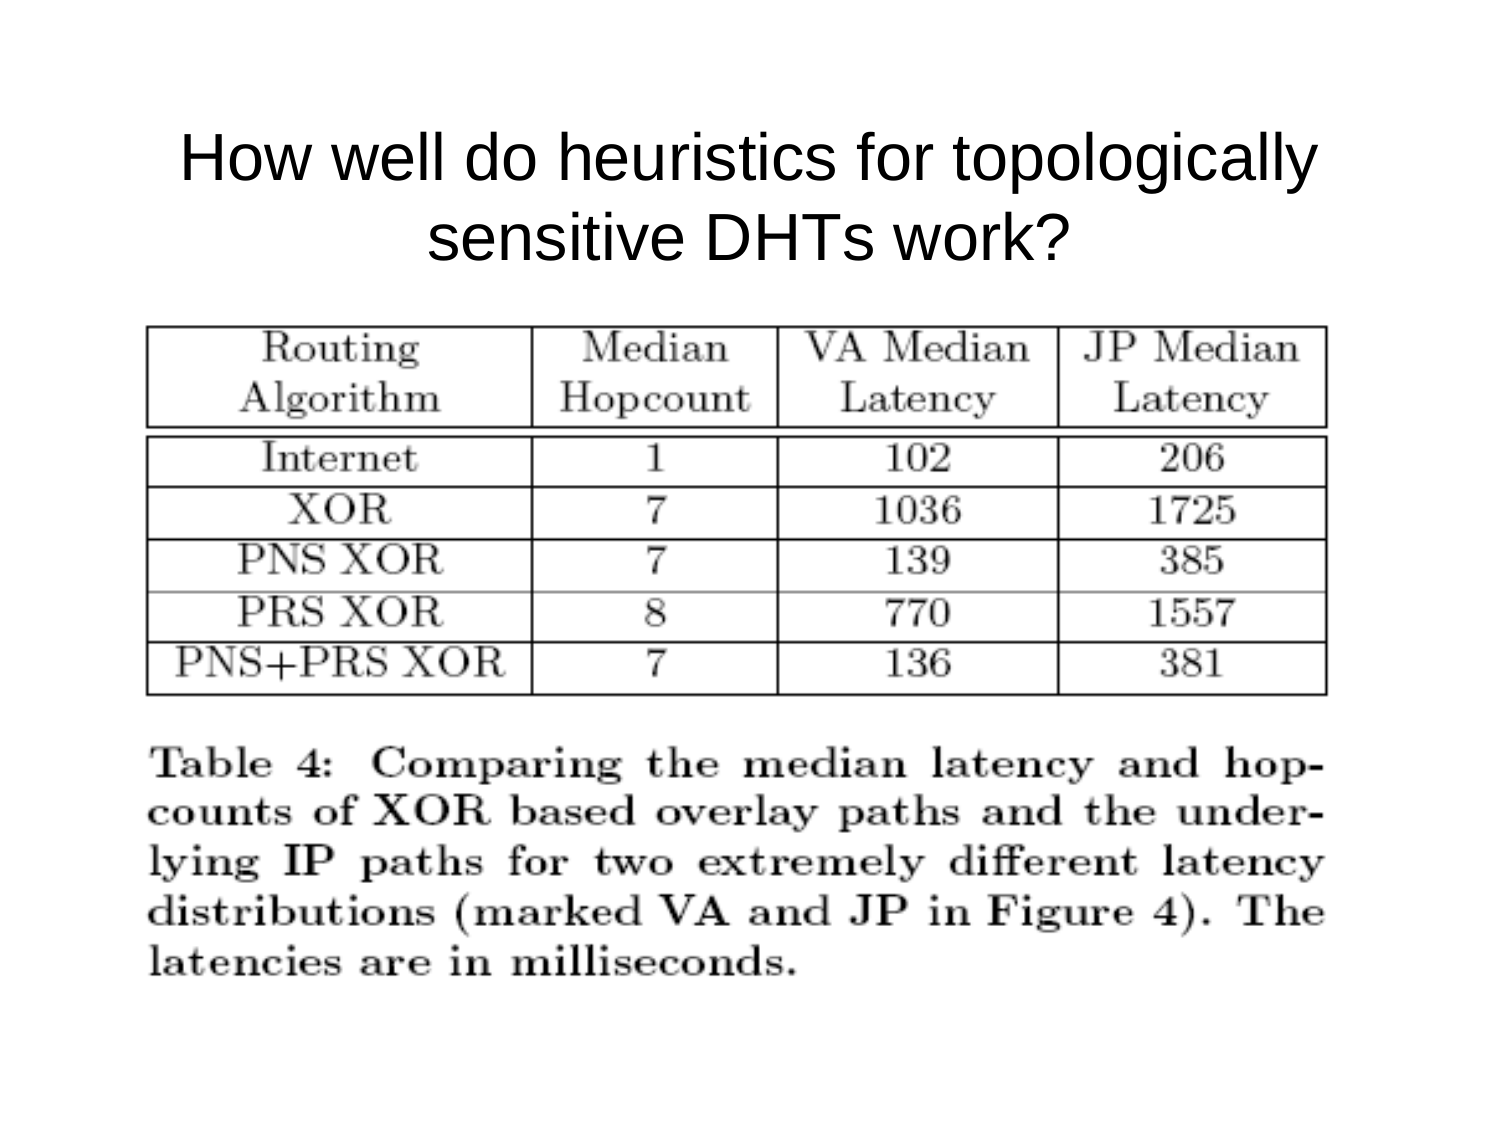

# How well do heuristics for topologically sensitive DHTs work?